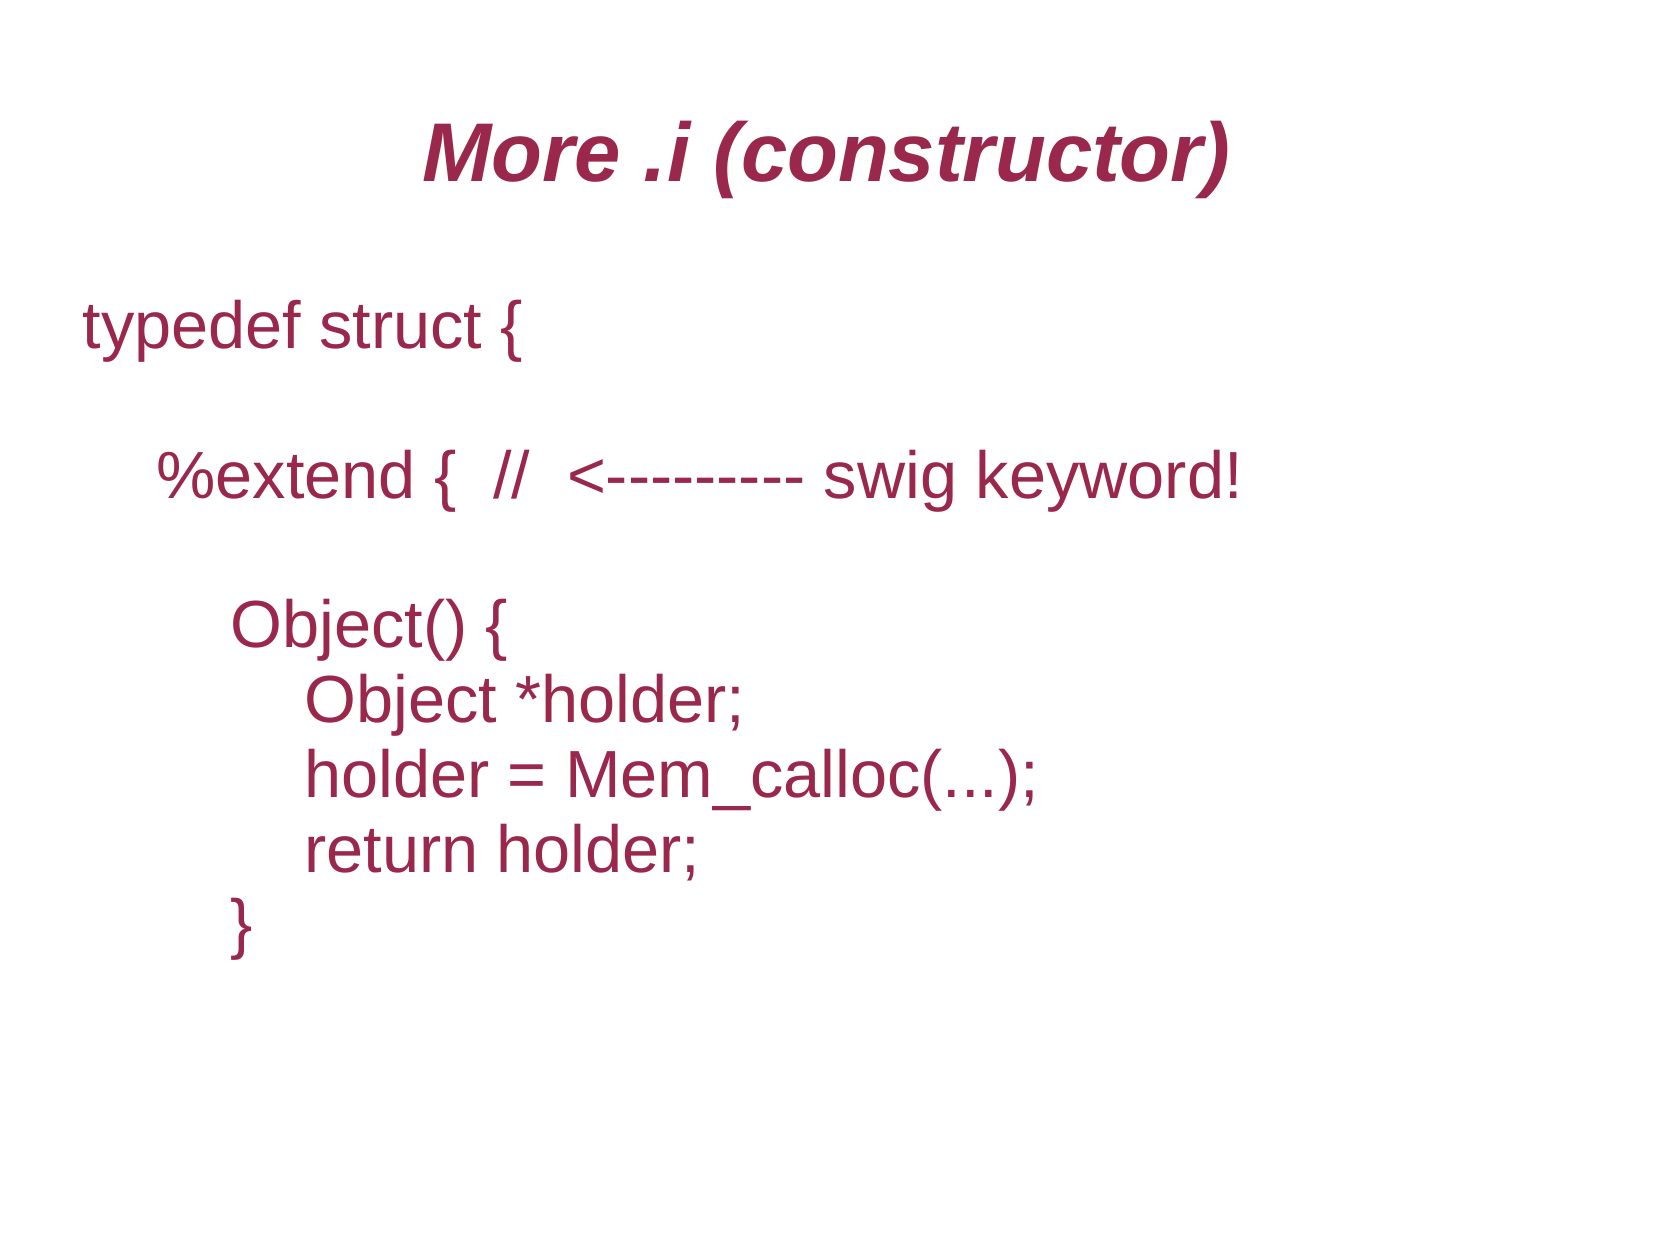

# More .i (constructor)
typedef struct {
 %extend { // <--------- swig keyword!
 Object() {
 Object *holder;
 holder = Mem_calloc(...);
 return holder;
 }